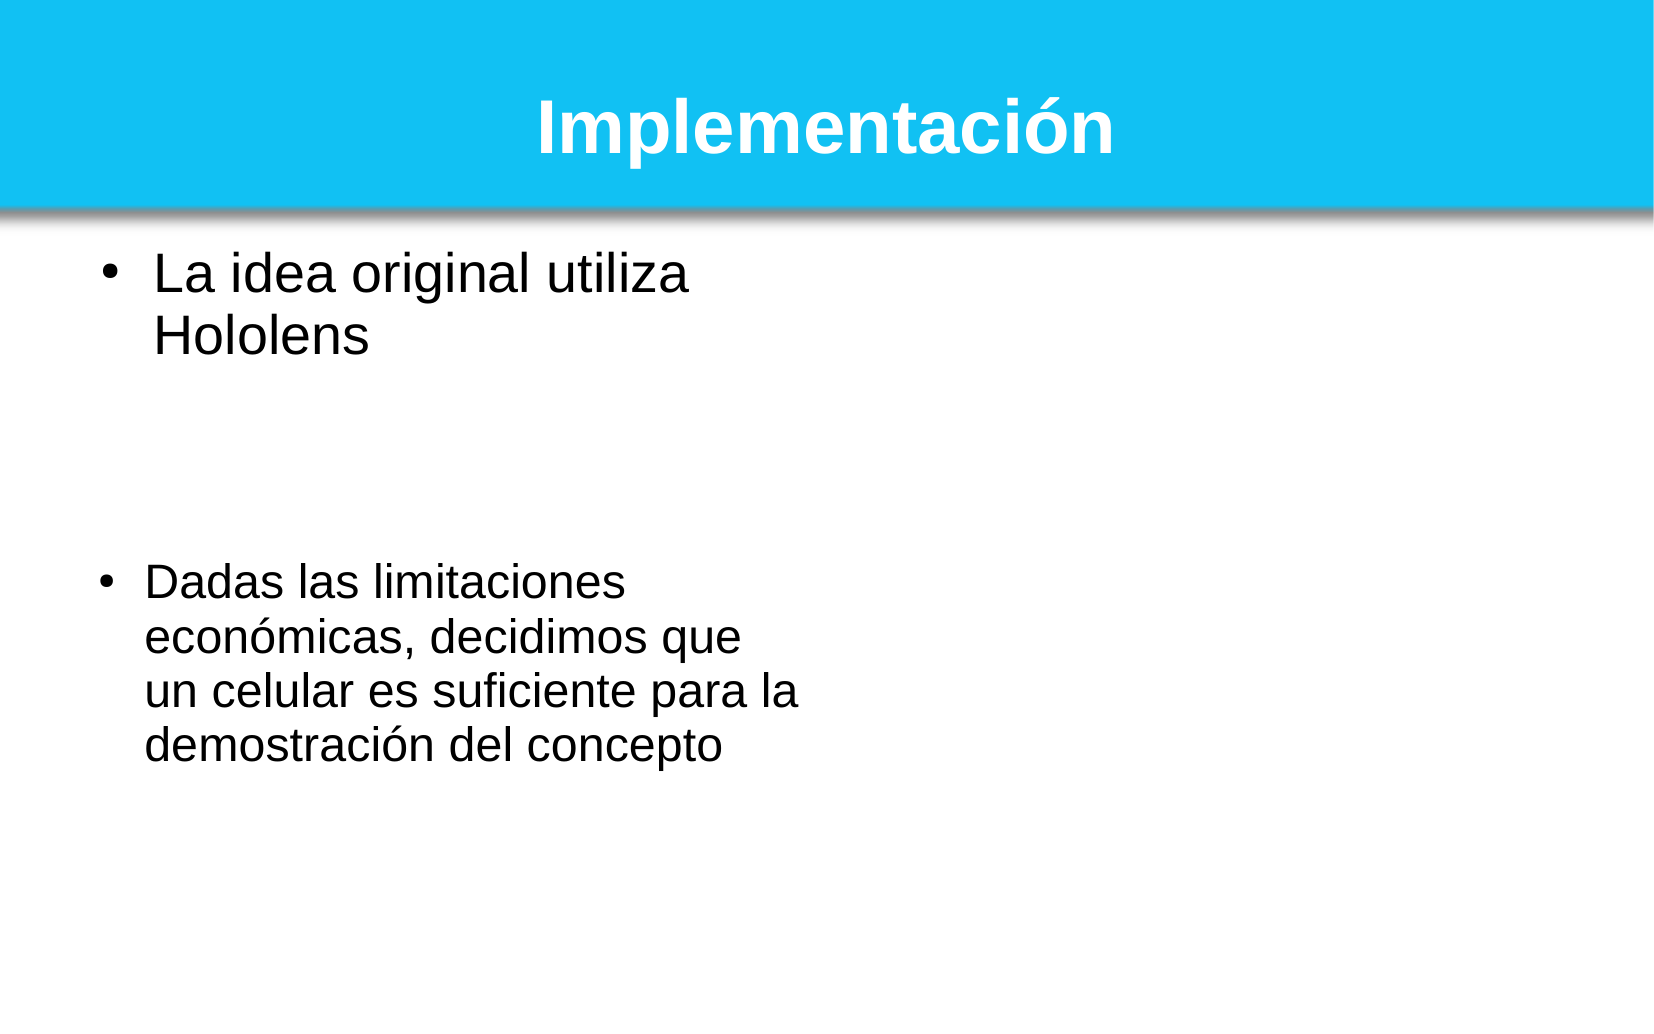

Implementación
# La idea original utiliza Hololens
Dadas las limitaciones económicas, decidimos que un celular es suficiente para la demostración del concepto